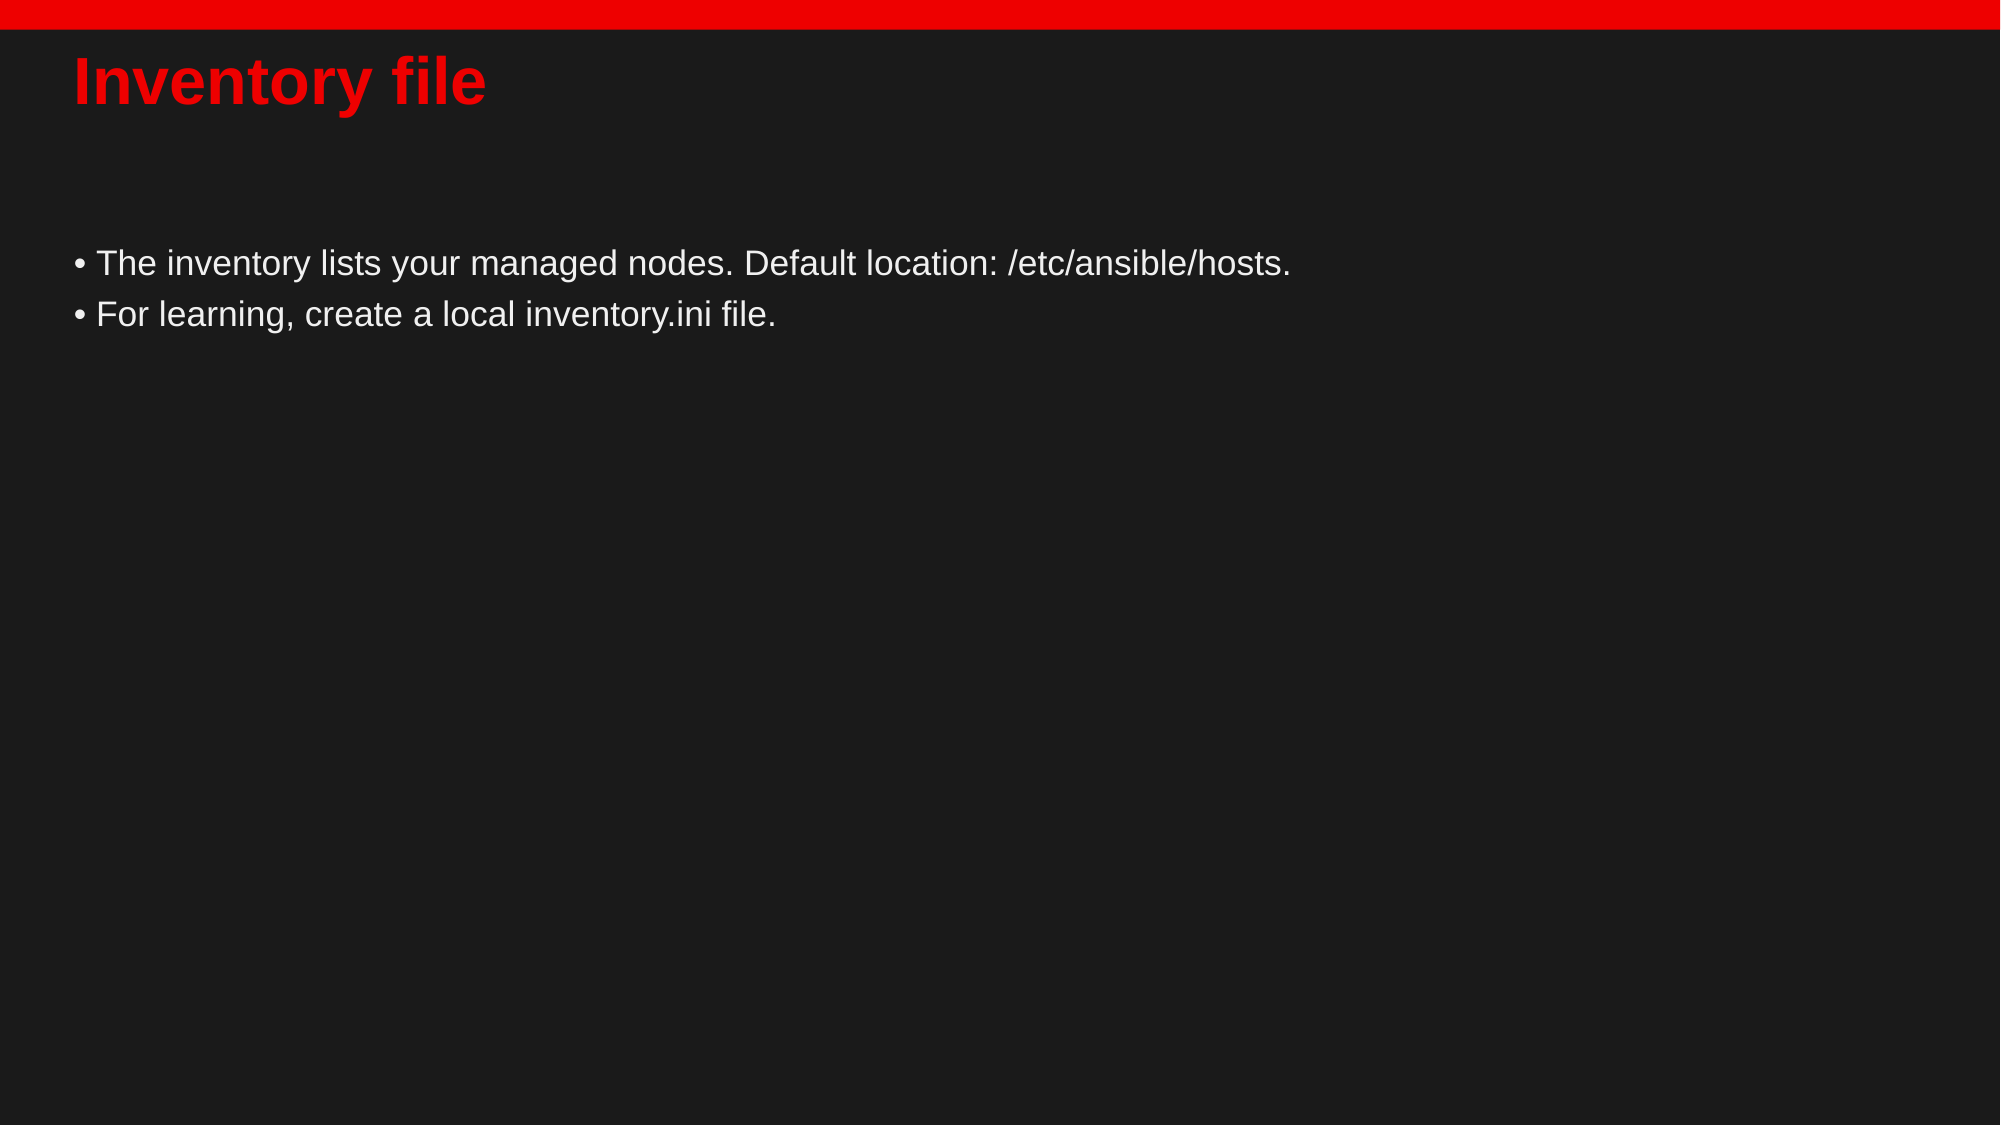

Inventory file
• The inventory lists your managed nodes. Default location: /etc/ansible/hosts.
• For learning, create a local inventory.ini file.